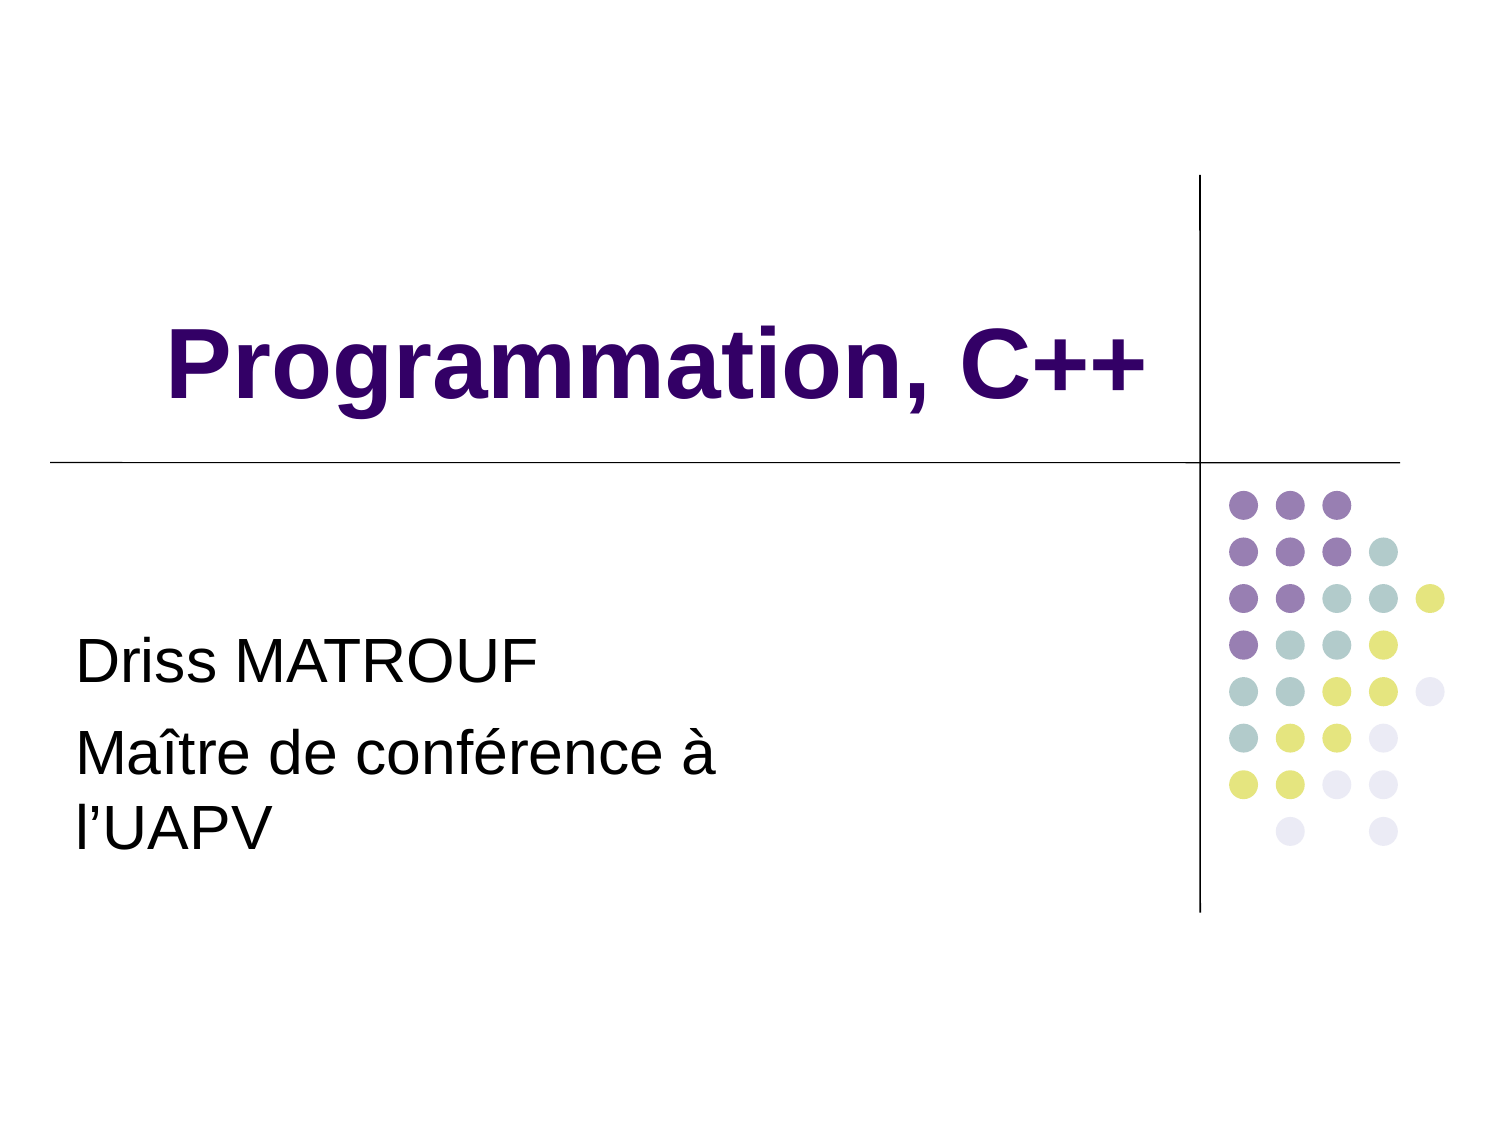

# Programmation, C++
Driss MATROUF
Maître de conférence à l’UAPV